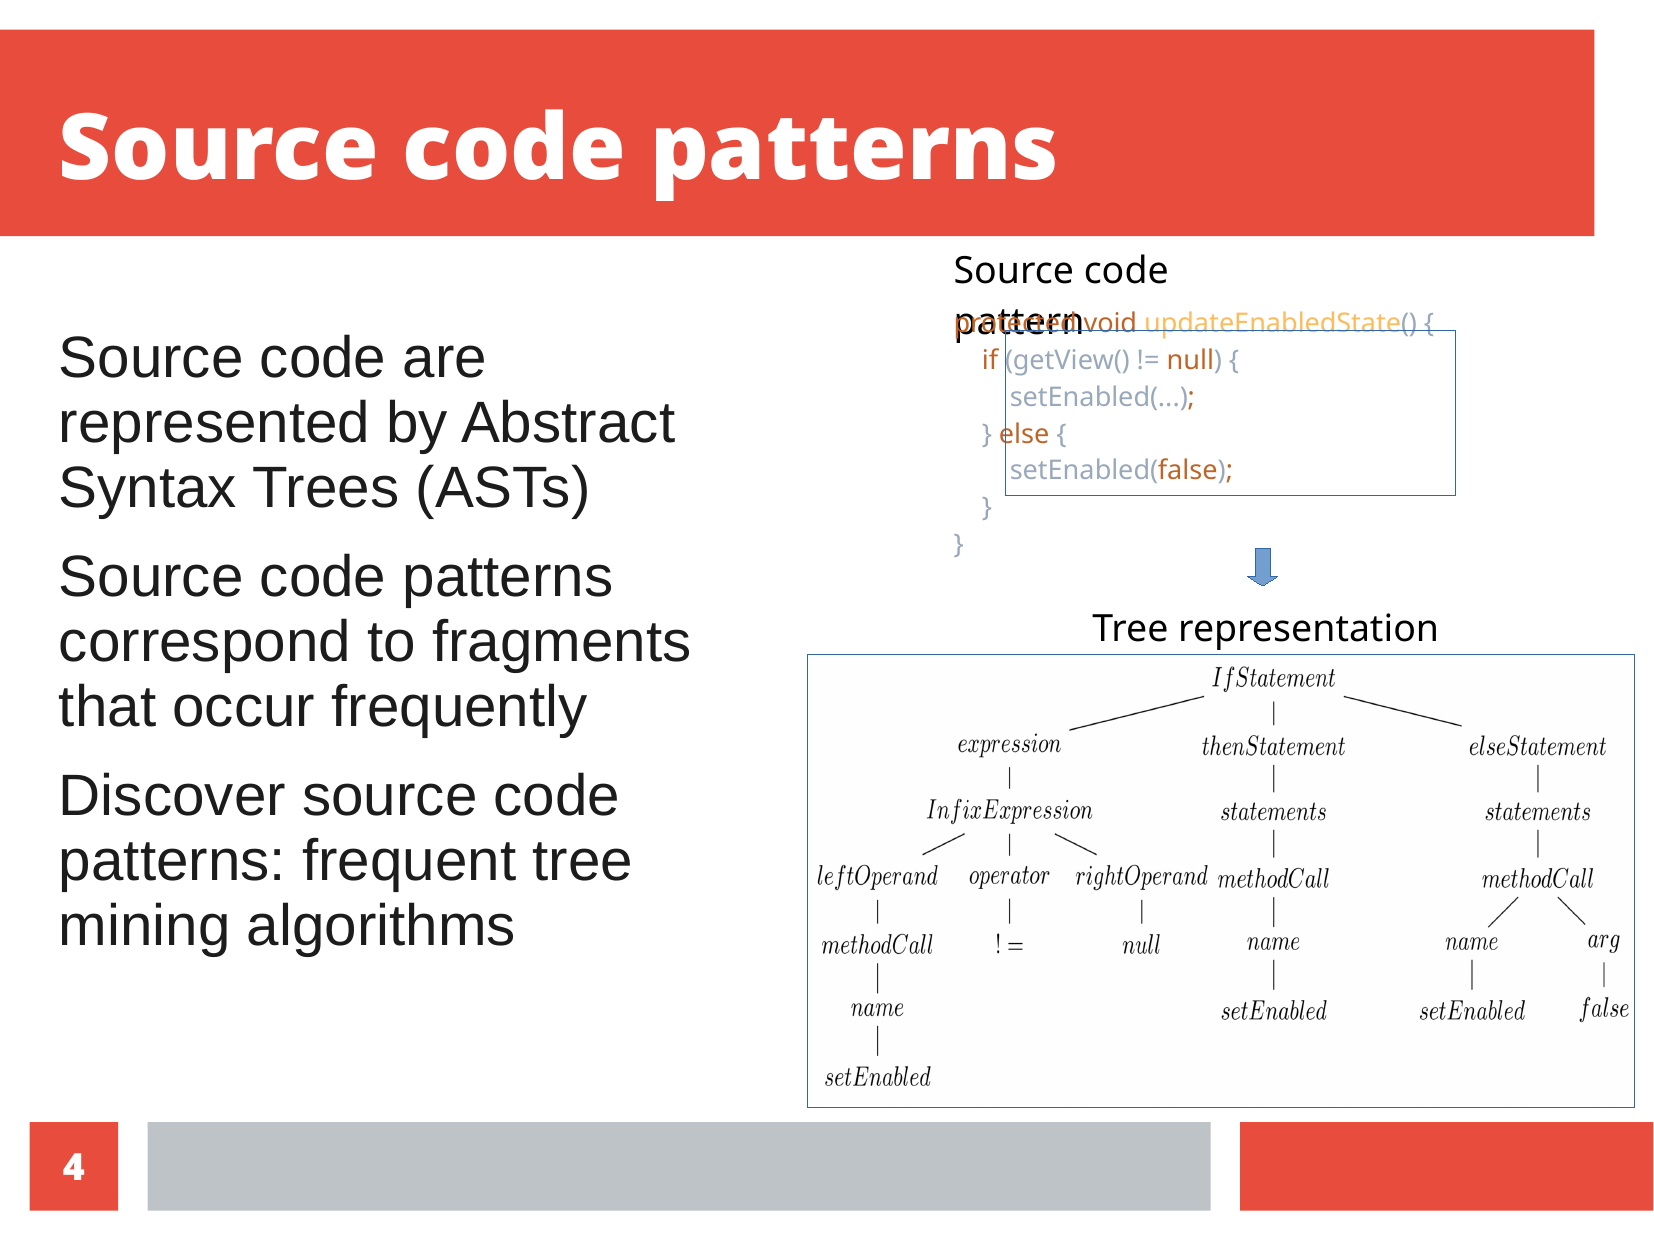

# Source code patterns
Source code pattern
protected void updateEnabledState() {
 if (getView() != null) {
 setEnabled(...);
 } else {
 setEnabled(false);
 }
}
Source code are represented by Abstract Syntax Trees (ASTs)
Source code patterns correspond to fragments that occur frequently
Discover source code patterns: frequent tree mining algorithms
Tree representation
4